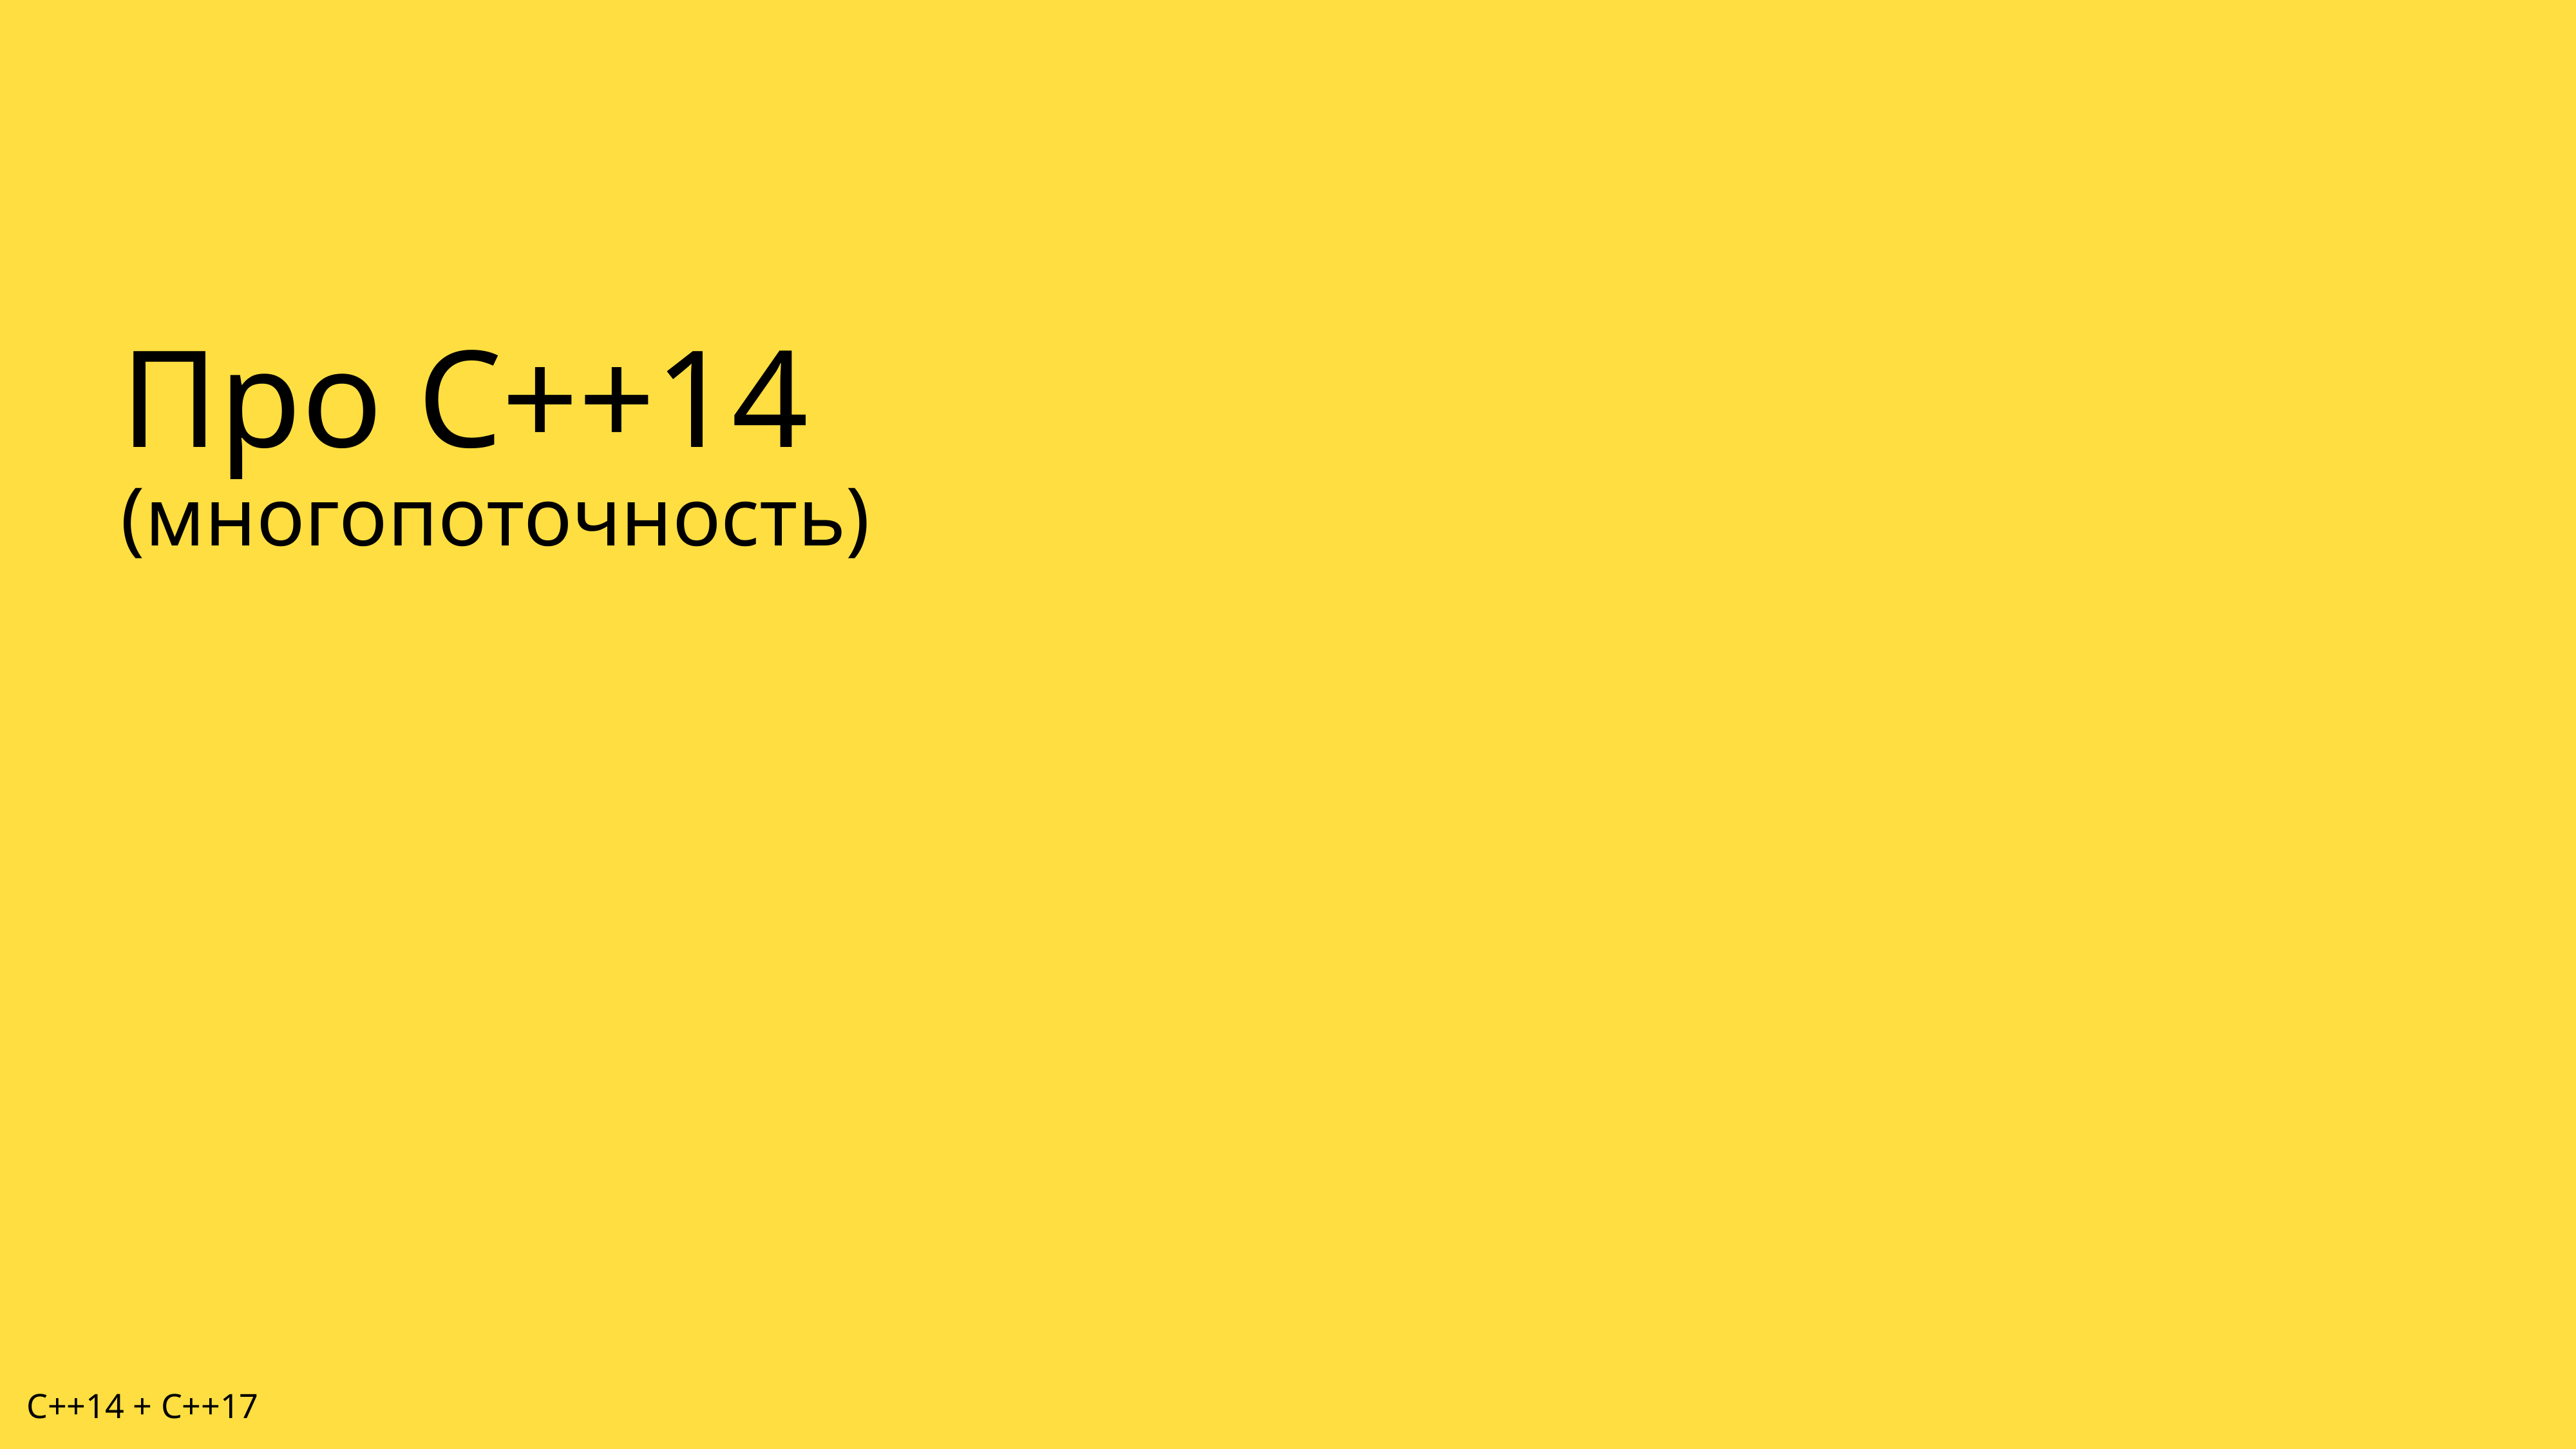

# Про С++14 (многопоточность)
C++14 + C++17